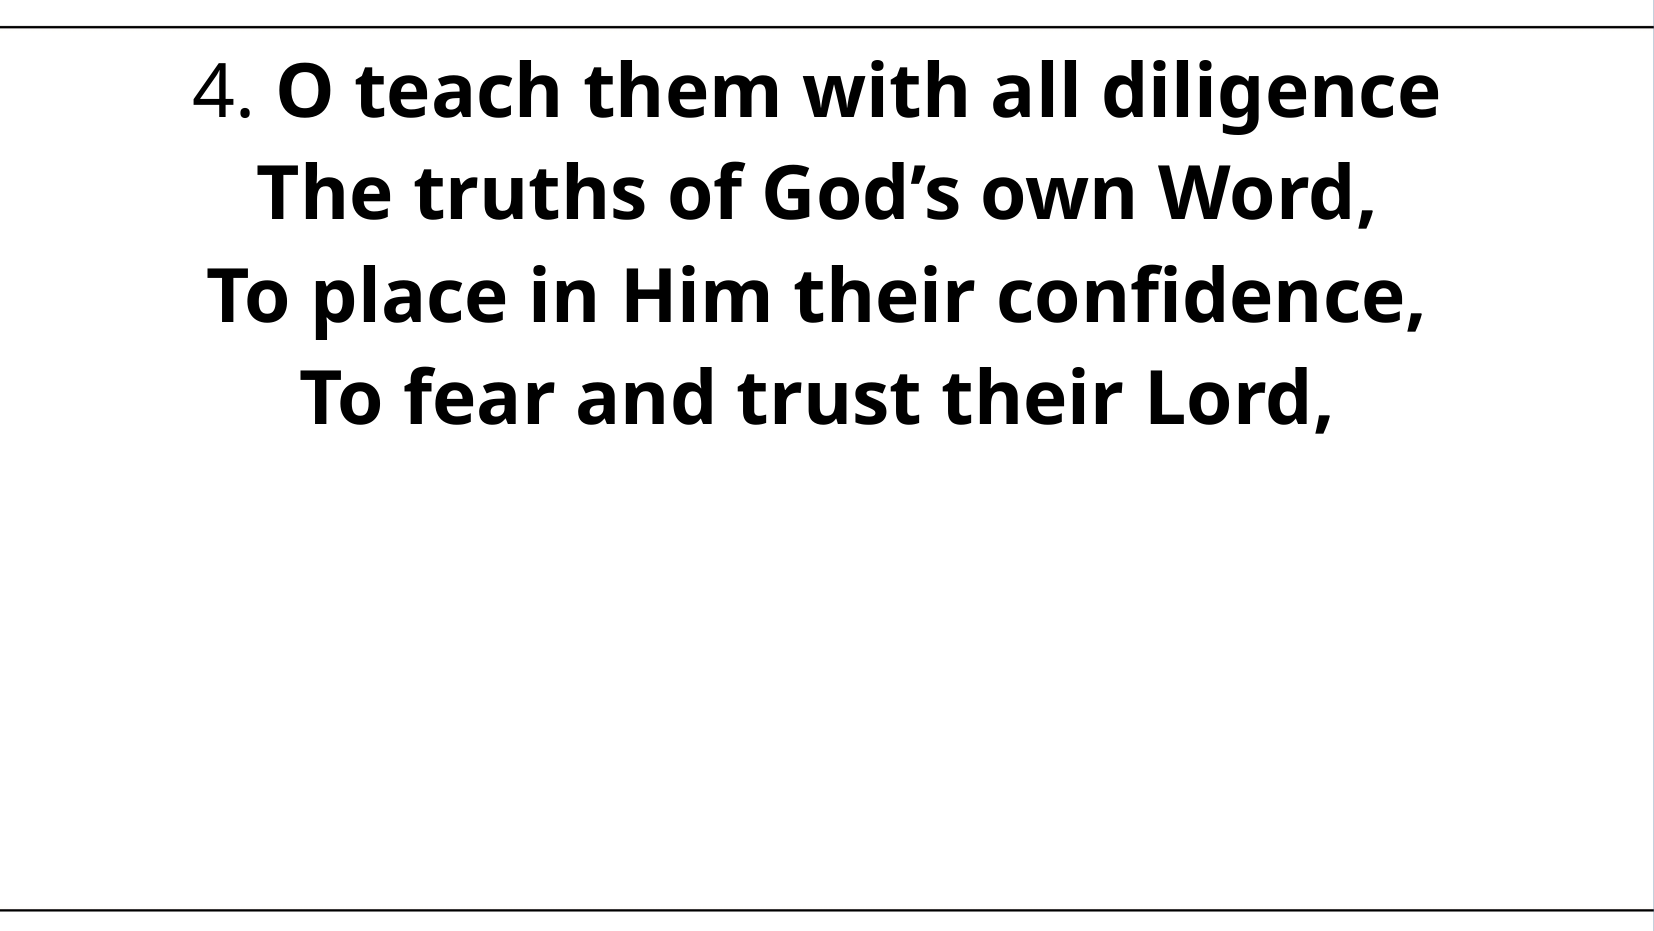

4. O teach them with all diligence
The truths of God’s own Word,
To place in Him their confidence,
To fear and trust their Lord,